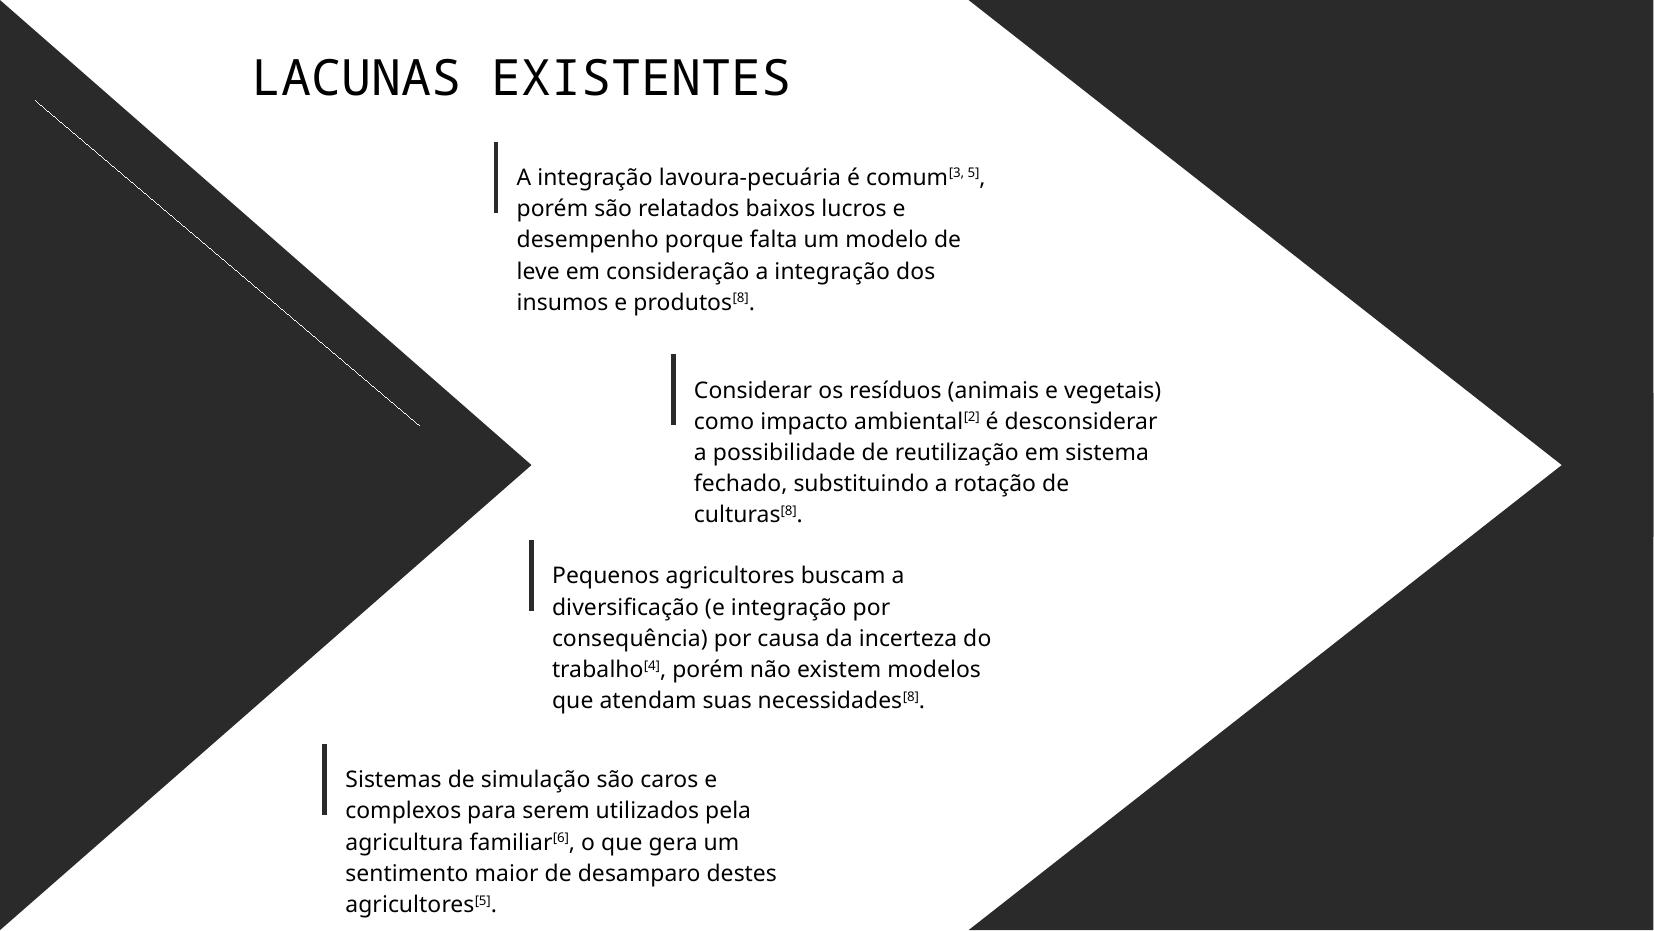

LACUNAS EXISTENTES
A integração lavoura-pecuária é comum[3, 5], porém são relatados baixos lucros e desempenho porque falta um modelo de leve em consideração a integração dos insumos e produtos[8].
Considerar os resíduos (animais e vegetais) como impacto ambiental[2] é desconsiderar a possibilidade de reutilização em sistema fechado, substituindo a rotação de culturas[8].
Pequenos agricultores buscam a diversificação (e integração por consequência) por causa da incerteza do trabalho[4], porém não existem modelos que atendam suas necessidades[8].
Sistemas de simulação são caros e complexos para serem utilizados pela agricultura familiar[6], o que gera um sentimento maior de desamparo destes agricultores[5].